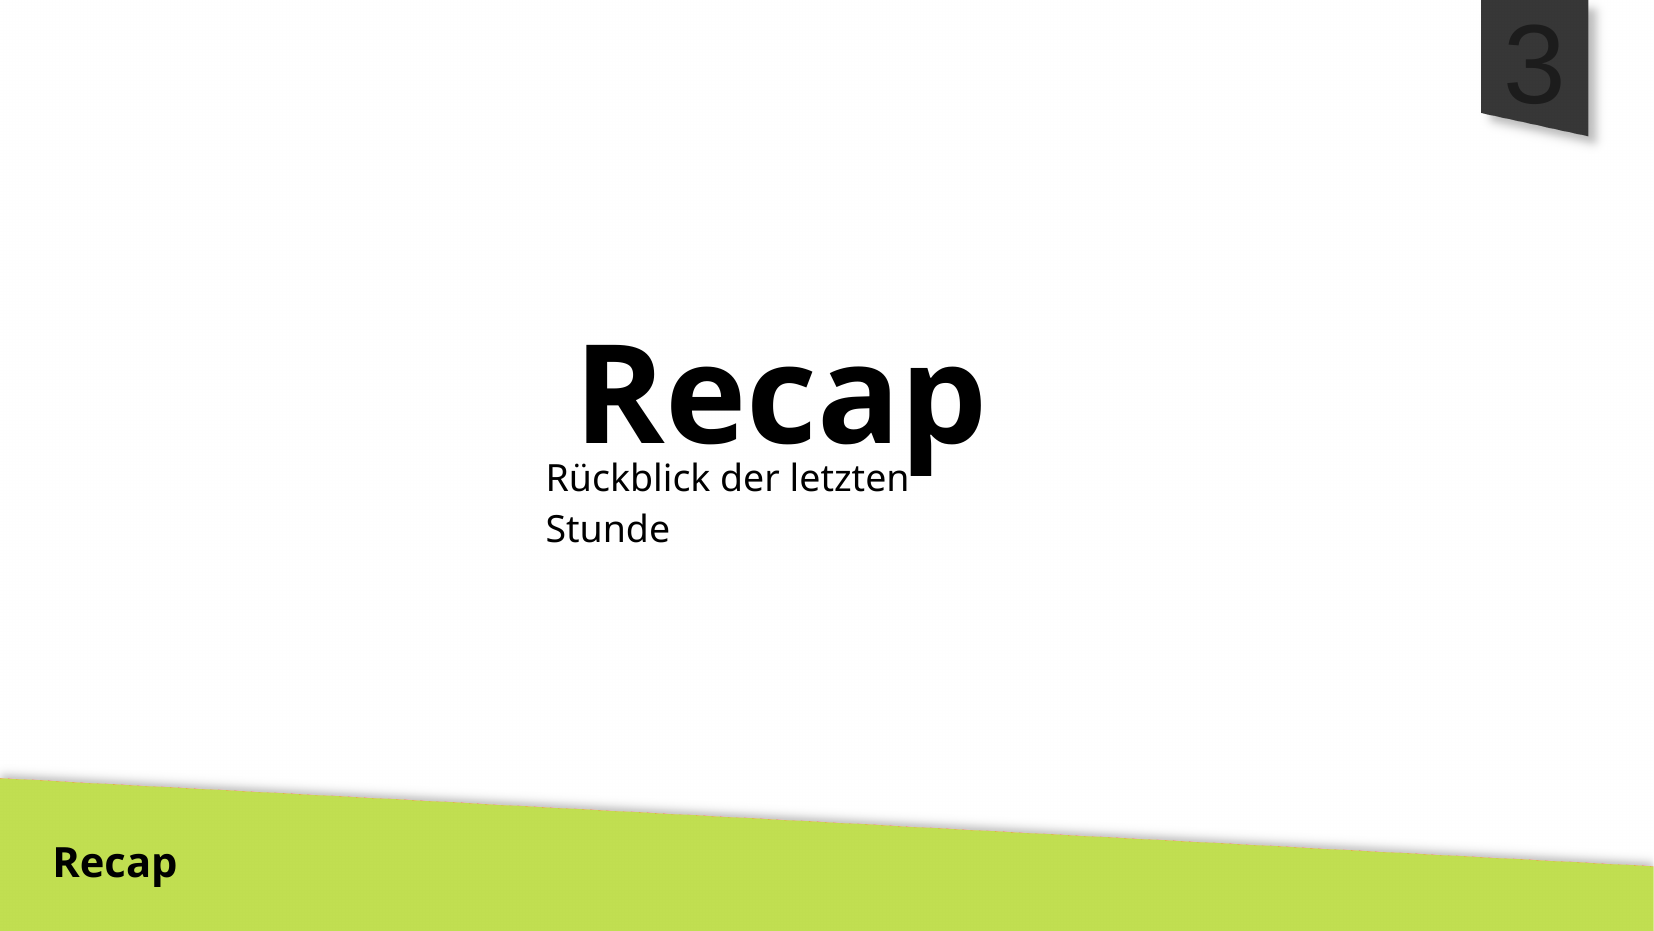

2
# Recap
Rückblick der letzten Stunde
Recap